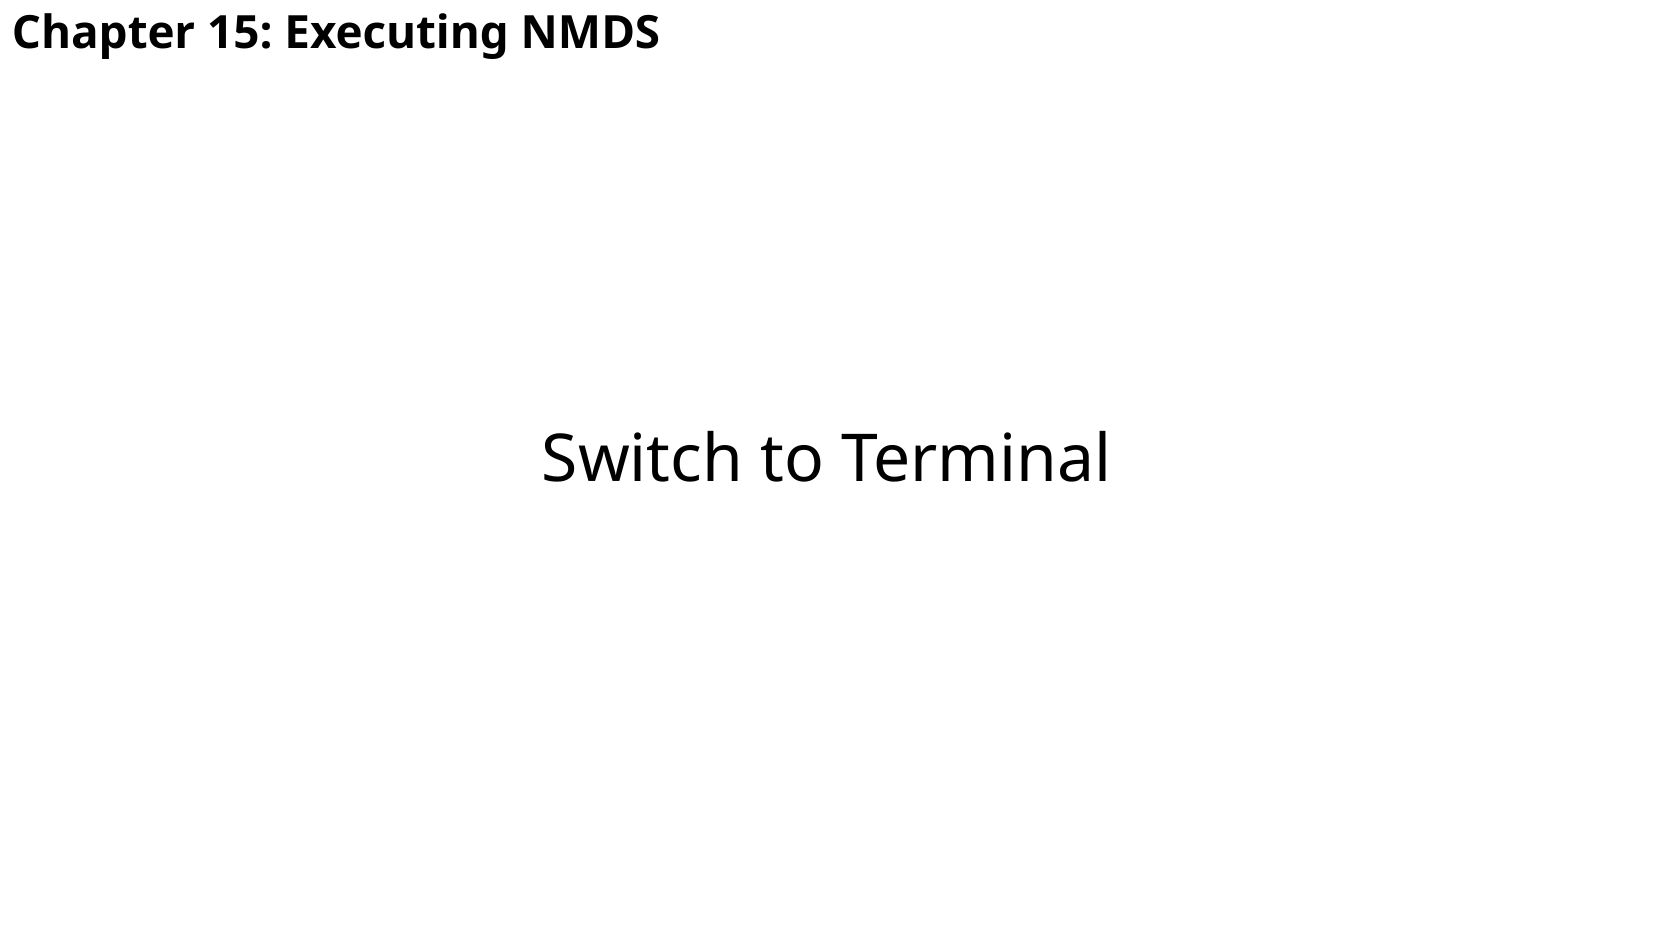

# Chapter 15: Executing NMDS
Switch to Terminal